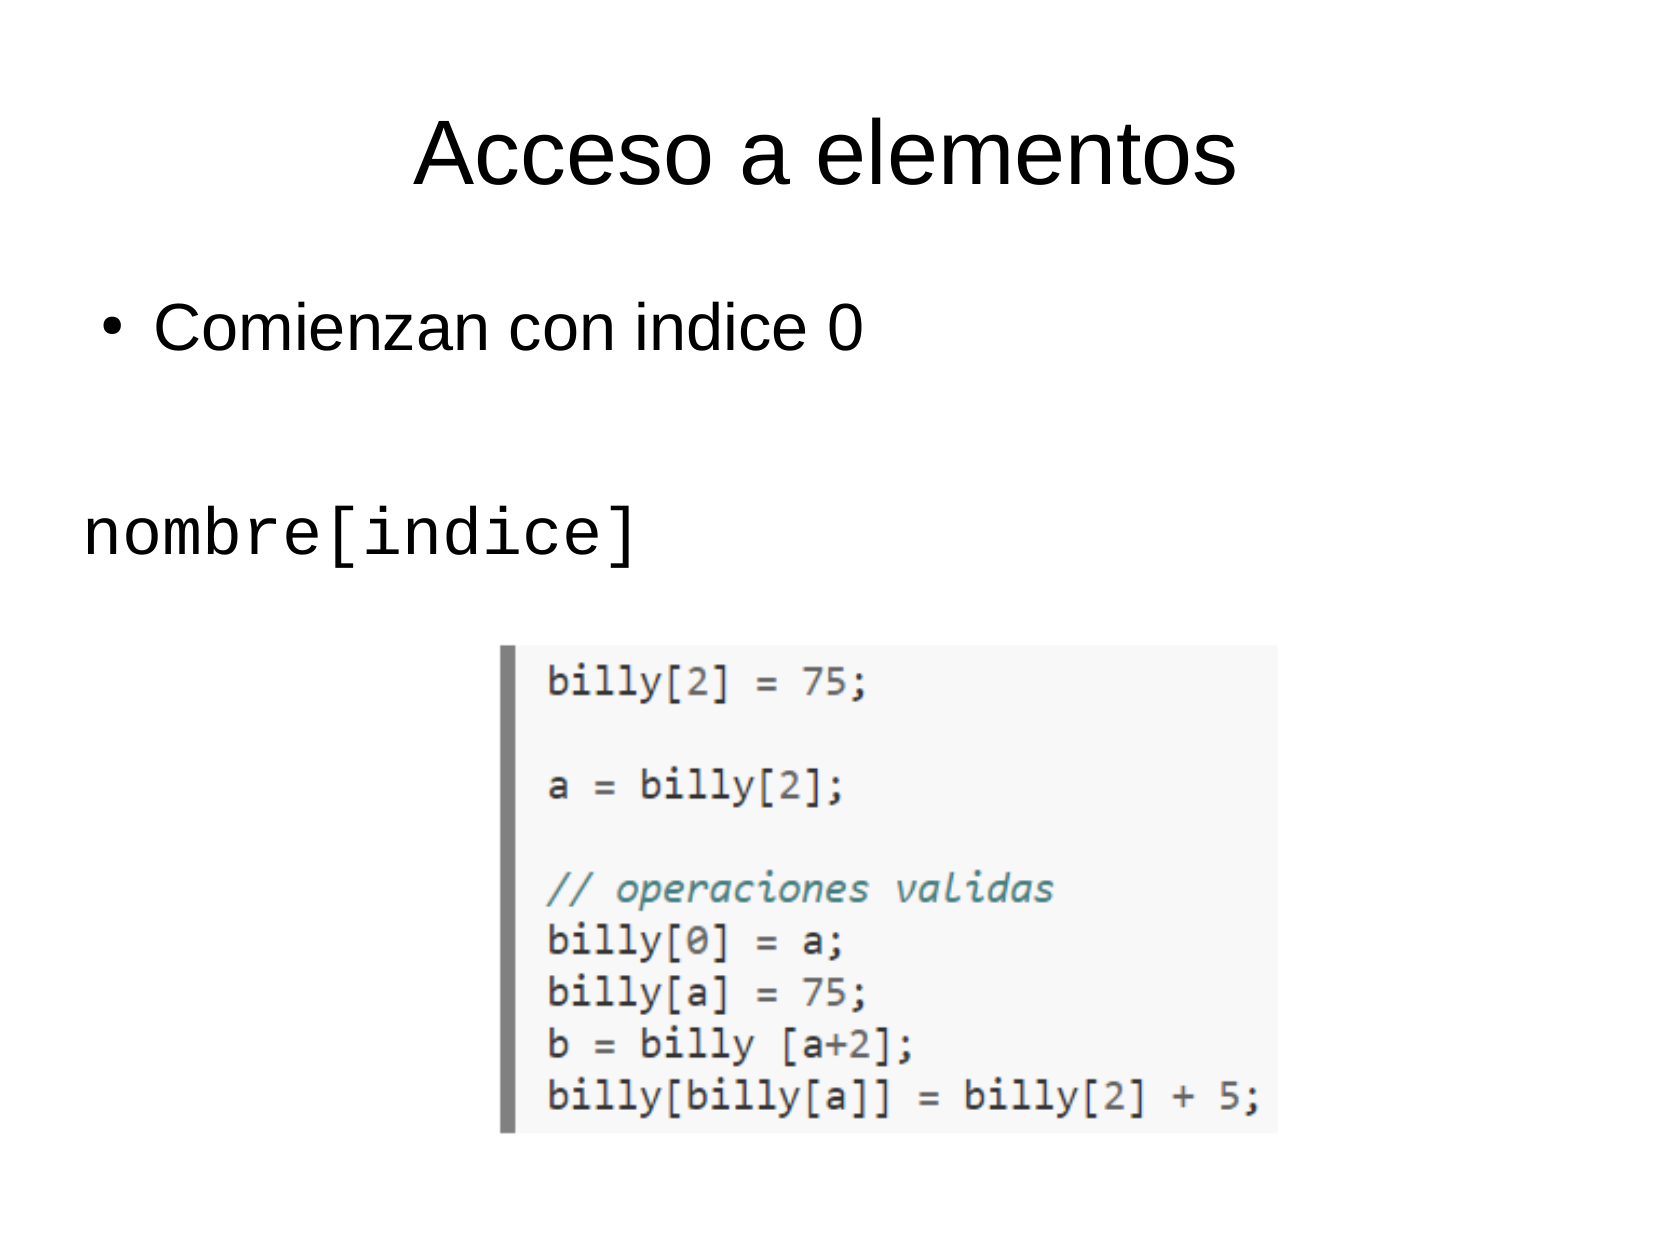

# Acceso a elementos
Comienzan con indice 0
nombre[indice]